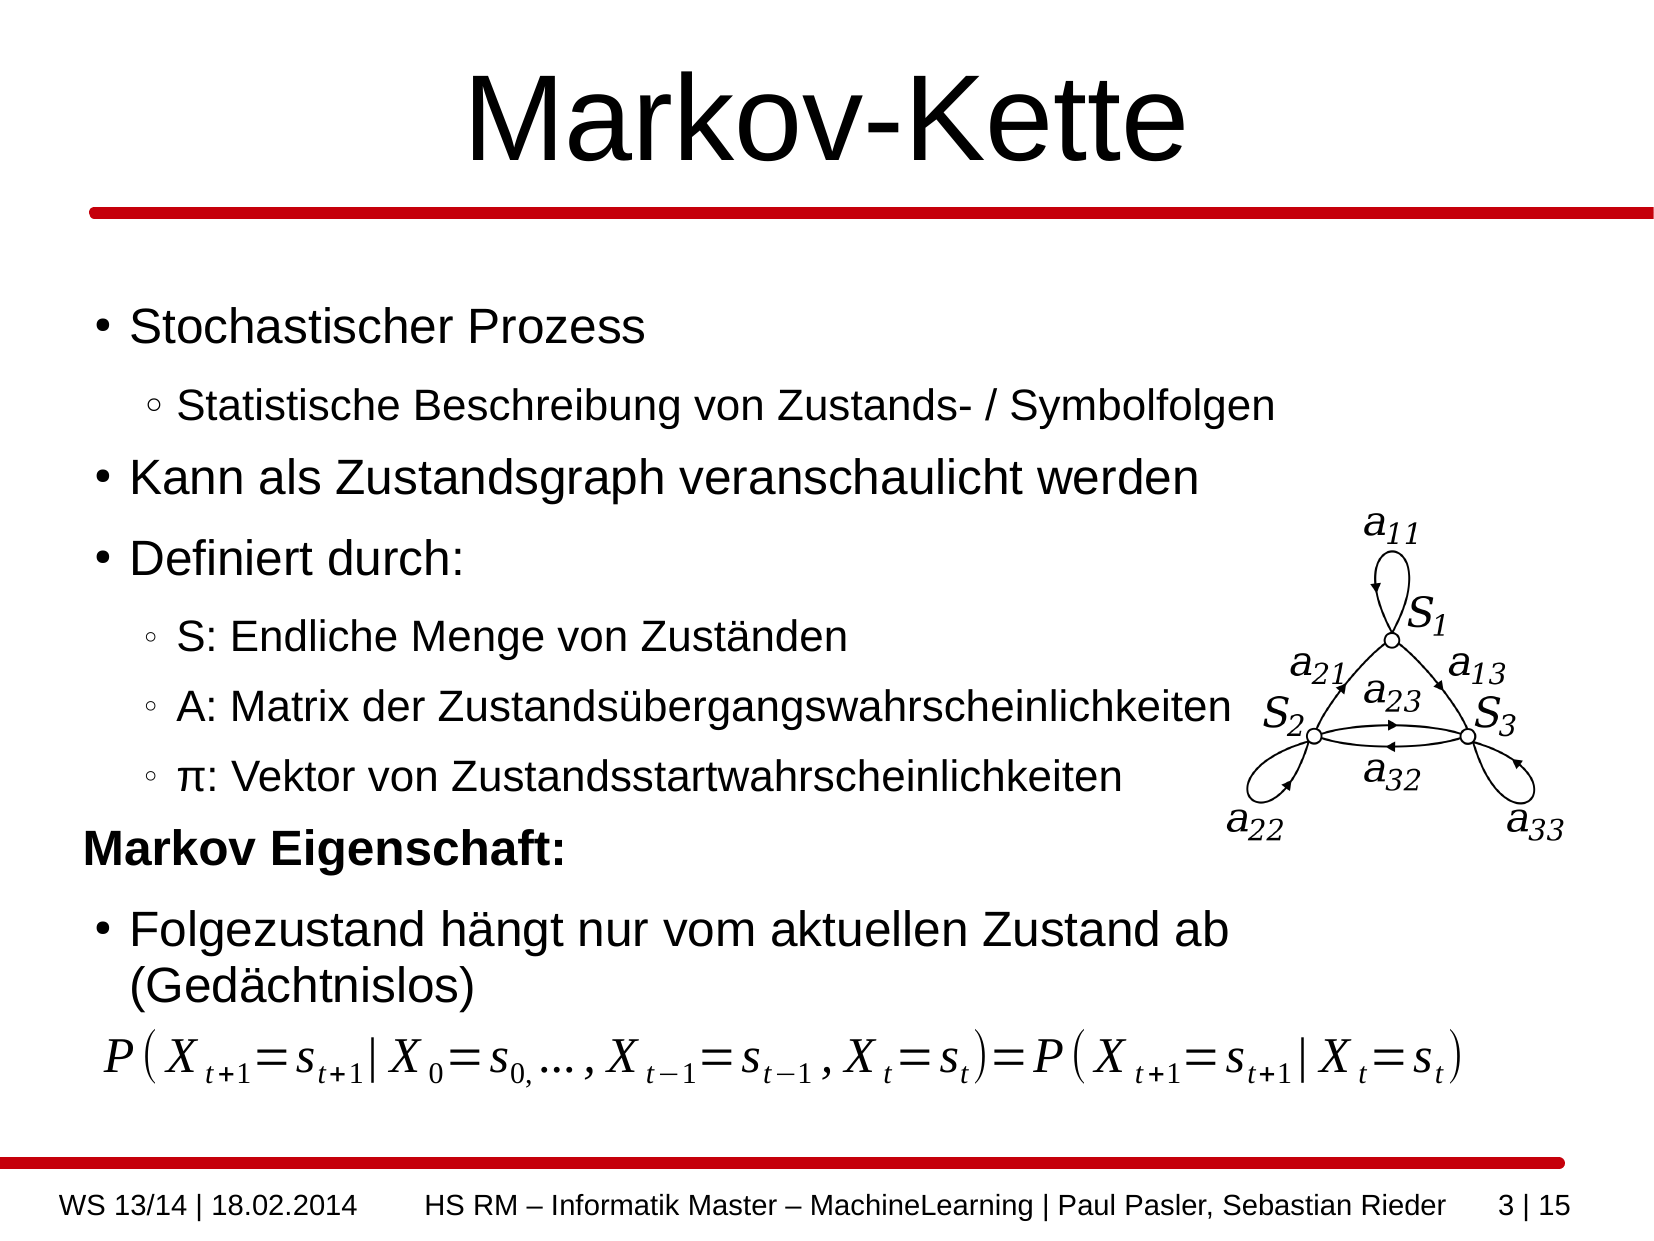

# Markov-Kette
Stochastischer Prozess
Statistische Beschreibung von Zustands- / Symbolfolgen
Kann als Zustandsgraph veranschaulicht werden
Definiert durch:
S: Endliche Menge von Zuständen
A: Matrix der Zustandsübergangswahrscheinlichkeiten
π: Vektor von Zustandsstartwahrscheinlichkeiten
Markov Eigenschaft:
Folgezustand hängt nur vom aktuellen Zustand ab (Gedächtnislos)
18.02.2014
3